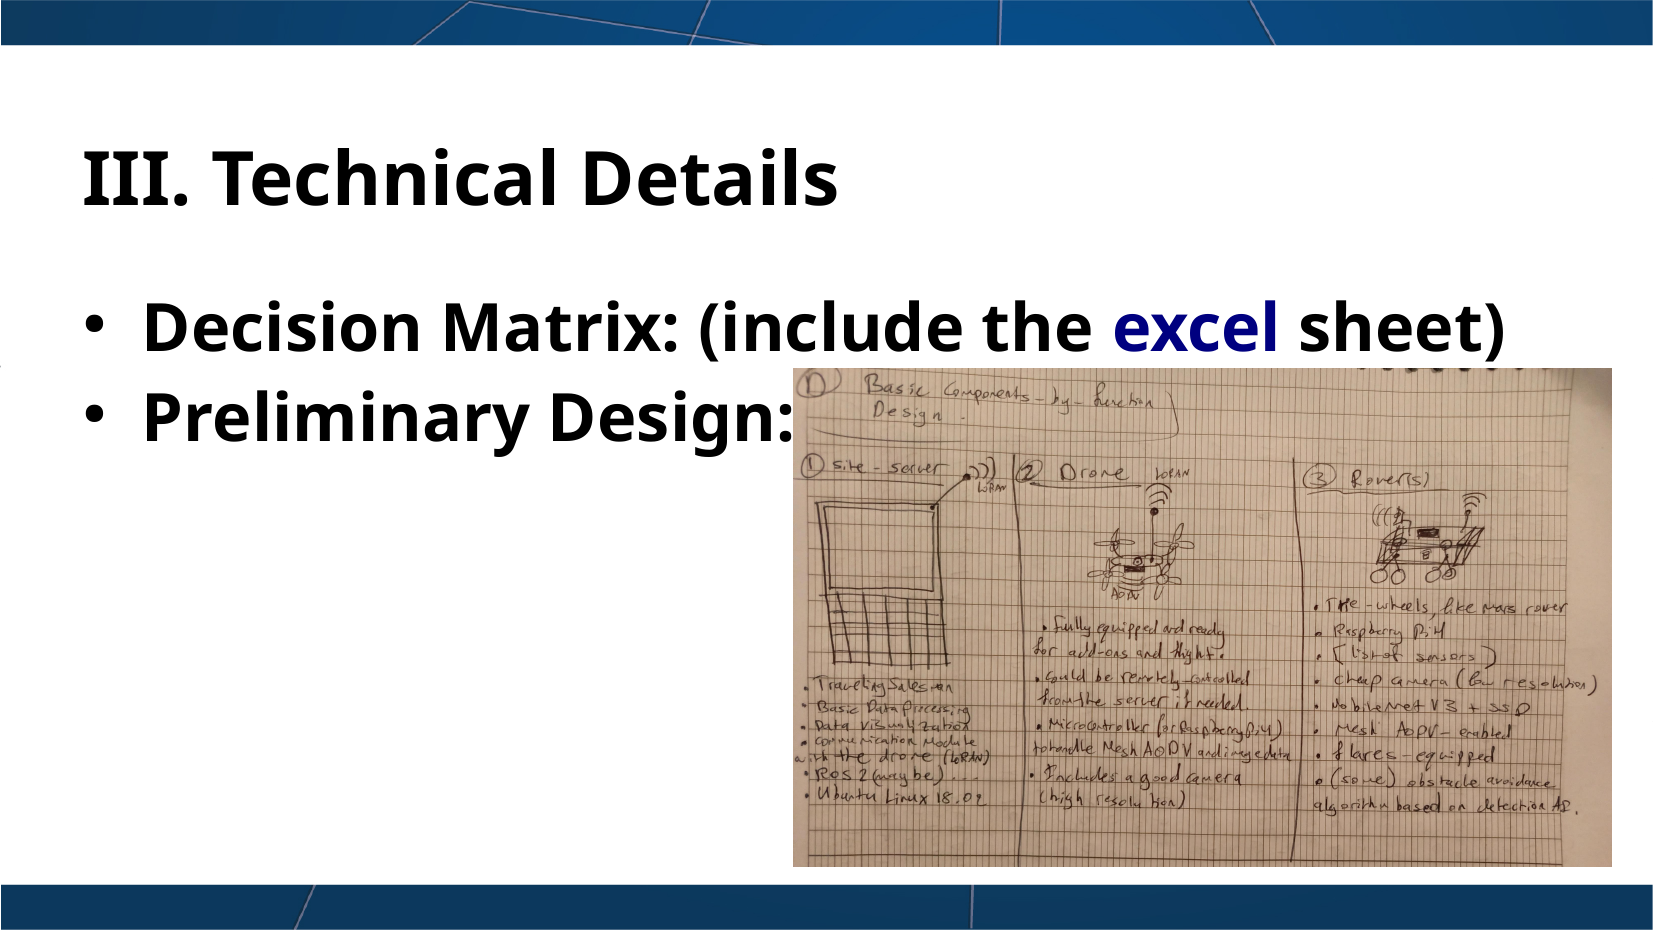

# III. Technical Details
Decision Matrix: (include the excel sheet)
Preliminary Design: